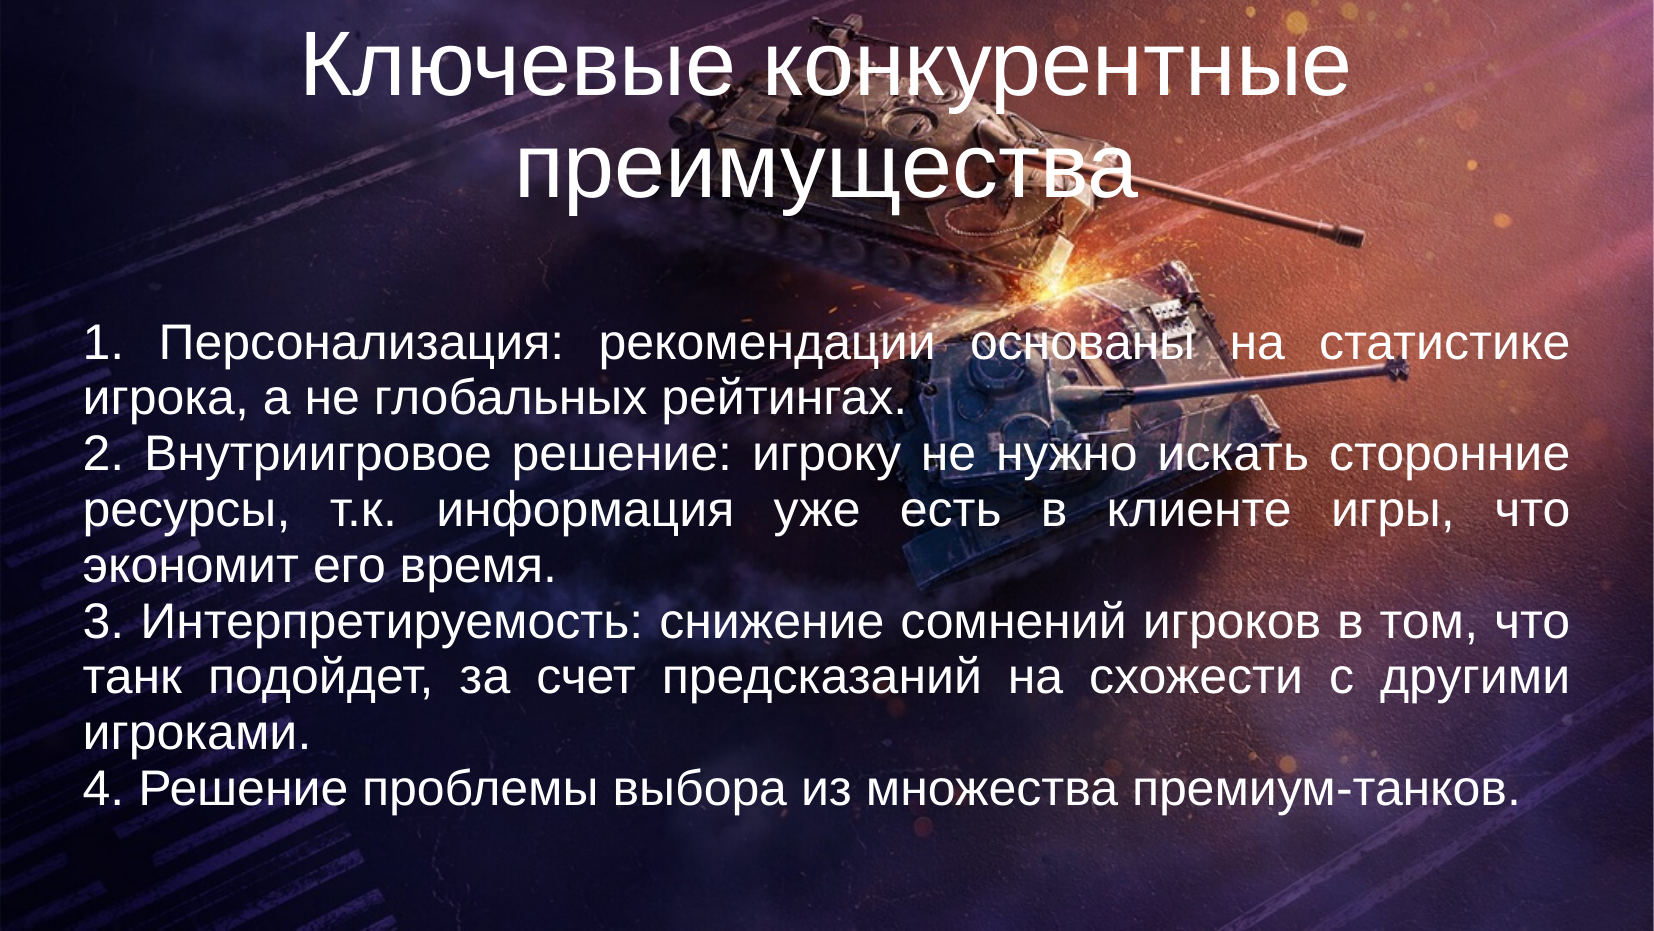

# Ключевые конкурентные преимущества
1. Персонализация: рекомендации основаны на статистике игрока, а не глобальных рейтингах.
2. Внутриигровое решение: игроку не нужно искать сторонние ресурсы, т.к. информация уже есть в клиенте игры, что экономит его время.
3. Интерпретируемость: снижение сомнений игроков в том, что танк подойдет, за счет предсказаний на схожести с другими игроками.
4. Решение проблемы выбора из множества премиум-танков.